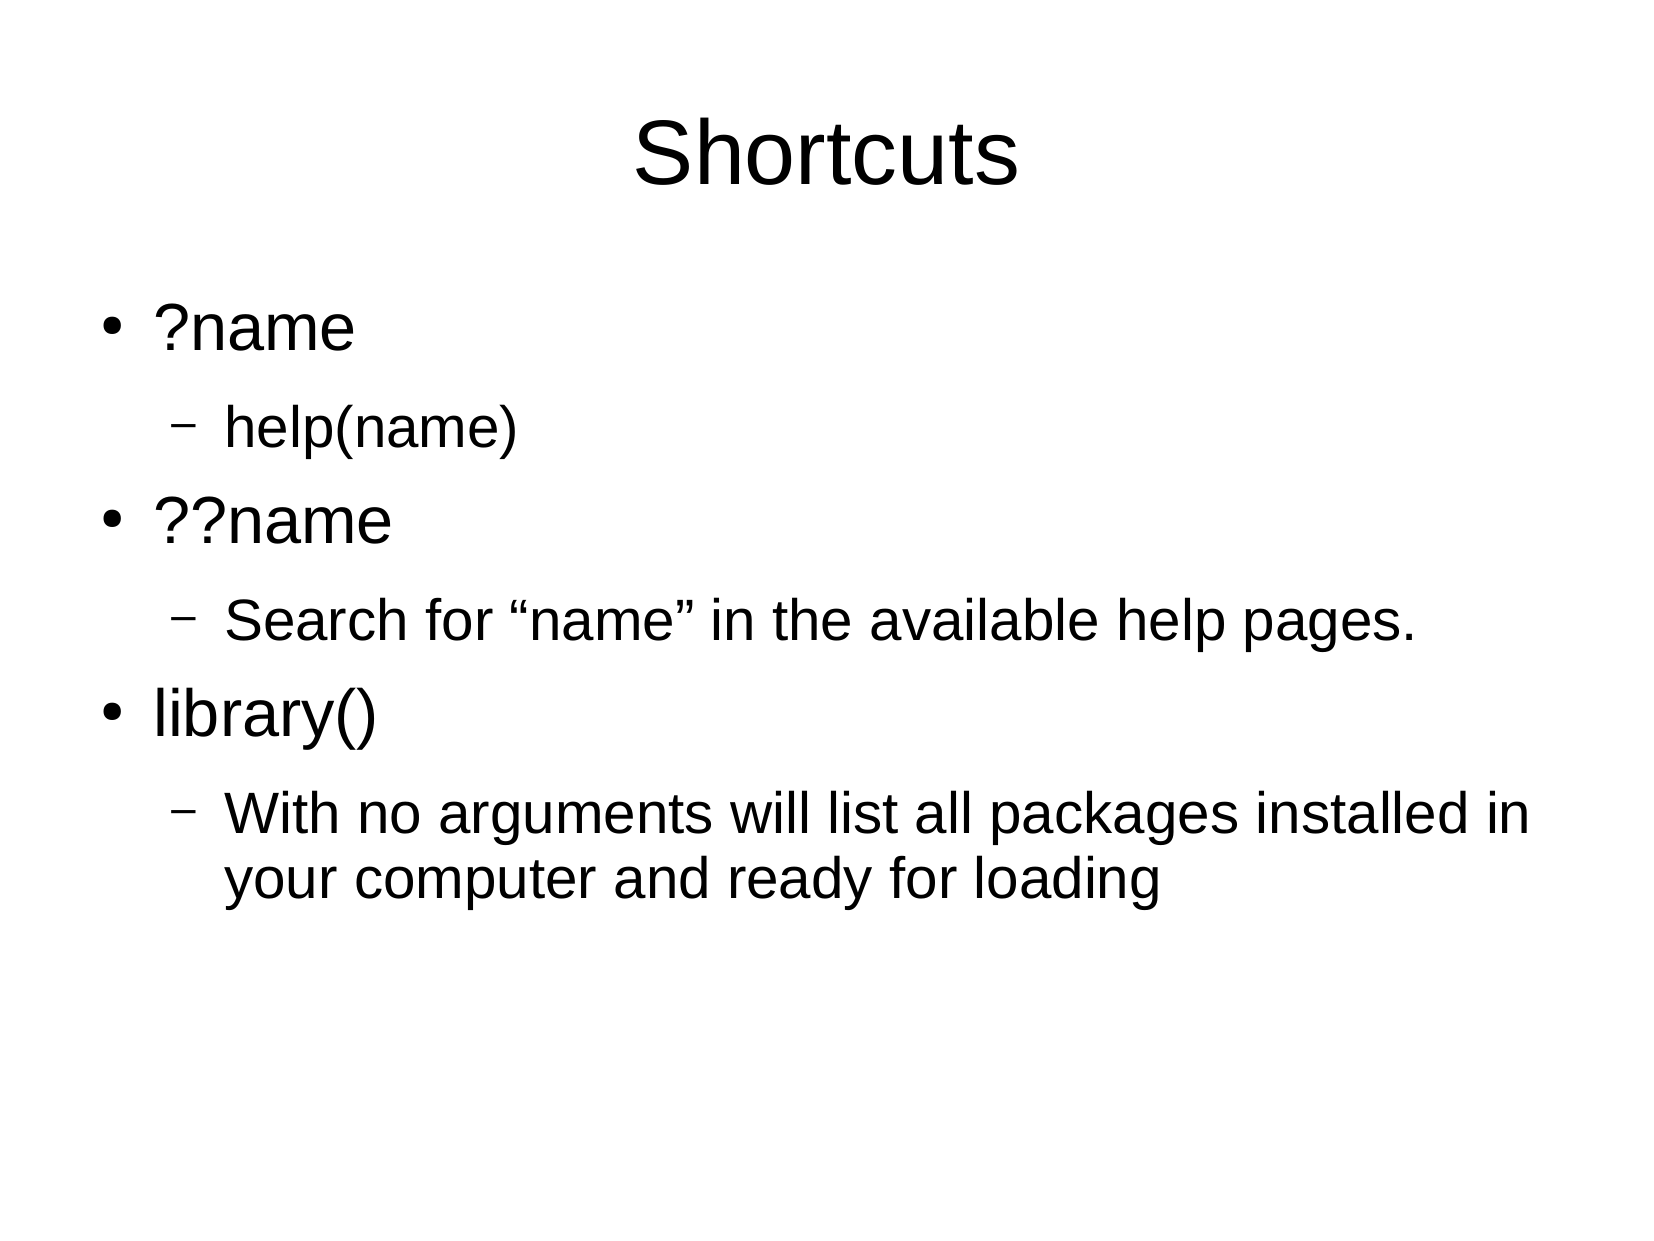

# Shortcuts
?name
help(name)
??name
Search for “name” in the available help pages.
library()
With no arguments will list all packages installed in your computer and ready for loading